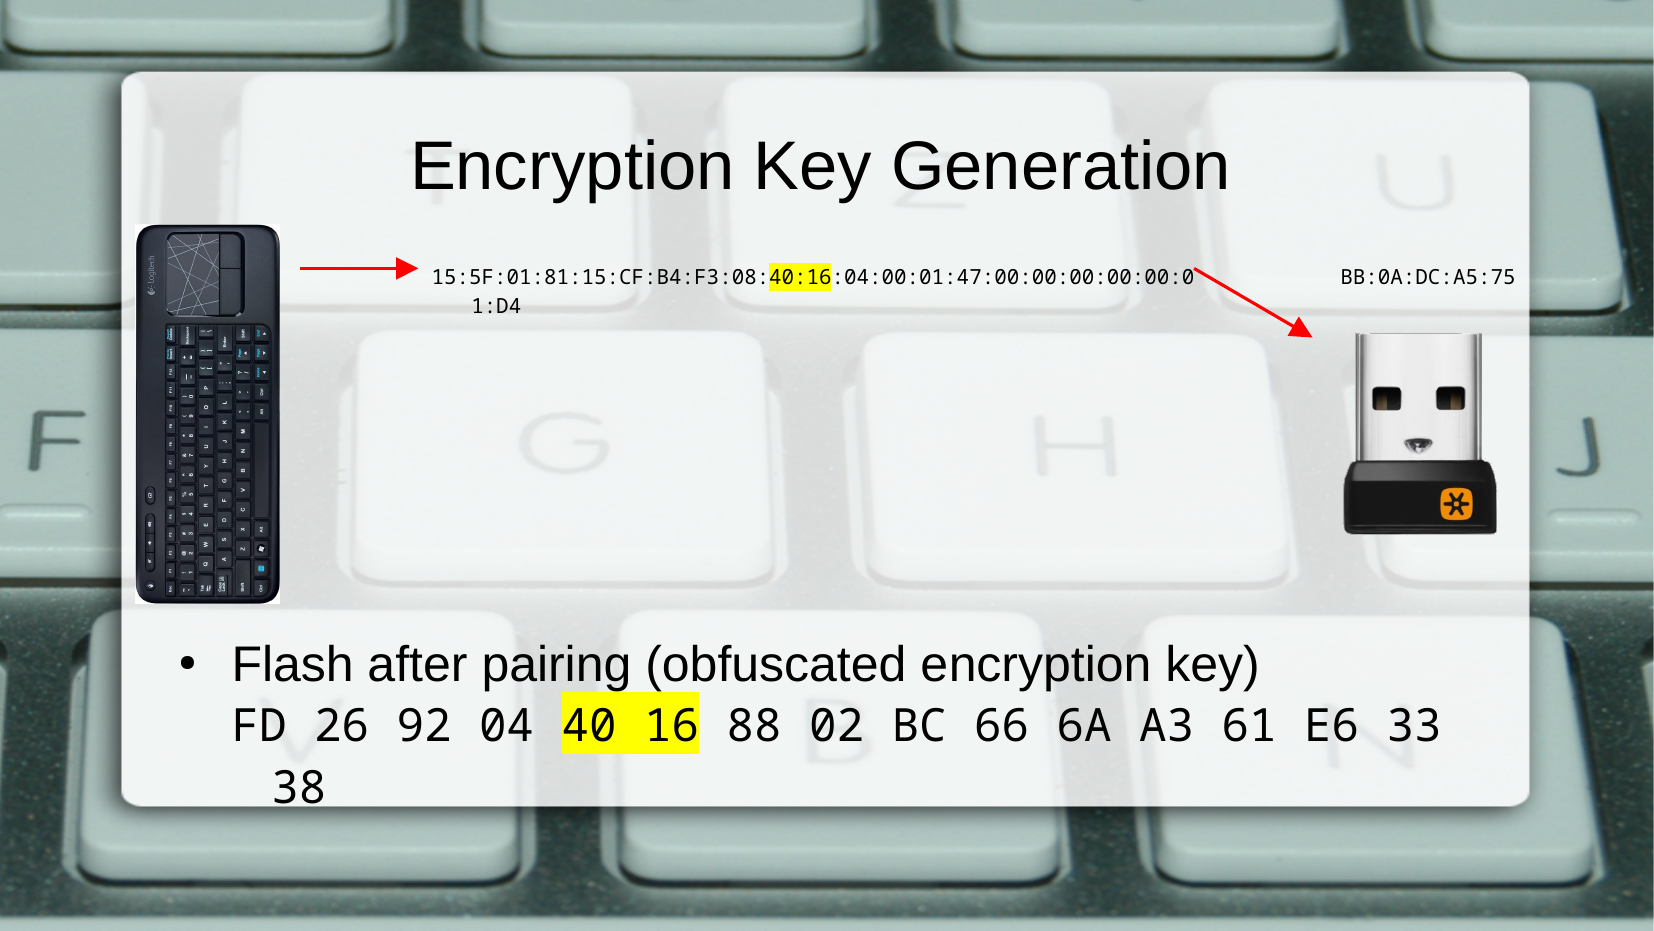

# Encryption Key Generation
BB:0A:DC:A5:75
15:5F:01:81:15:CF:B4:F3:08:40:16:04:00:01:47:00:00:00:00:00:01:D4
Flash after pairing (obfuscated encryption key)
FD 26 92 04 40 16 88 02 BC 66 6A A3 61 E6 33 38